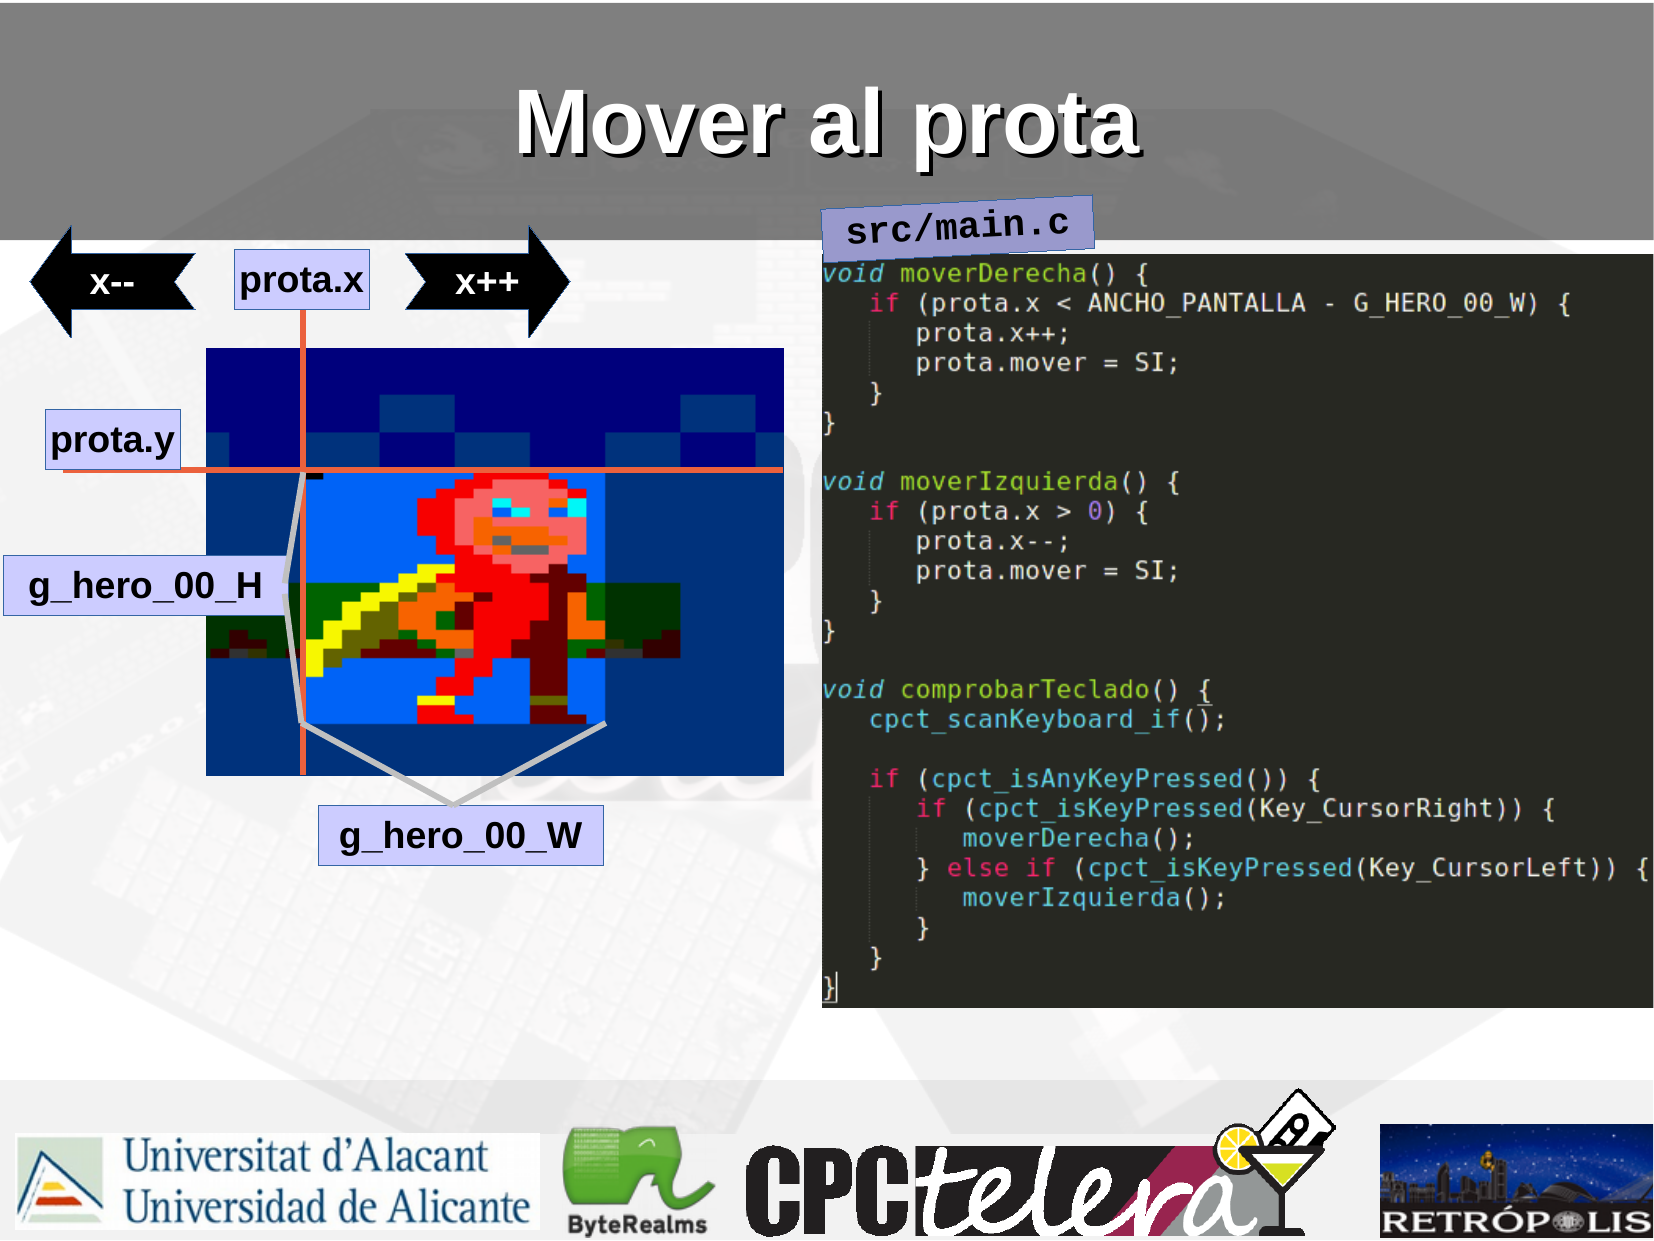

# Mover al prota
src/main.c
x--
x++
prota.x
prota.y
g_hero_00_H
g_hero_00_W